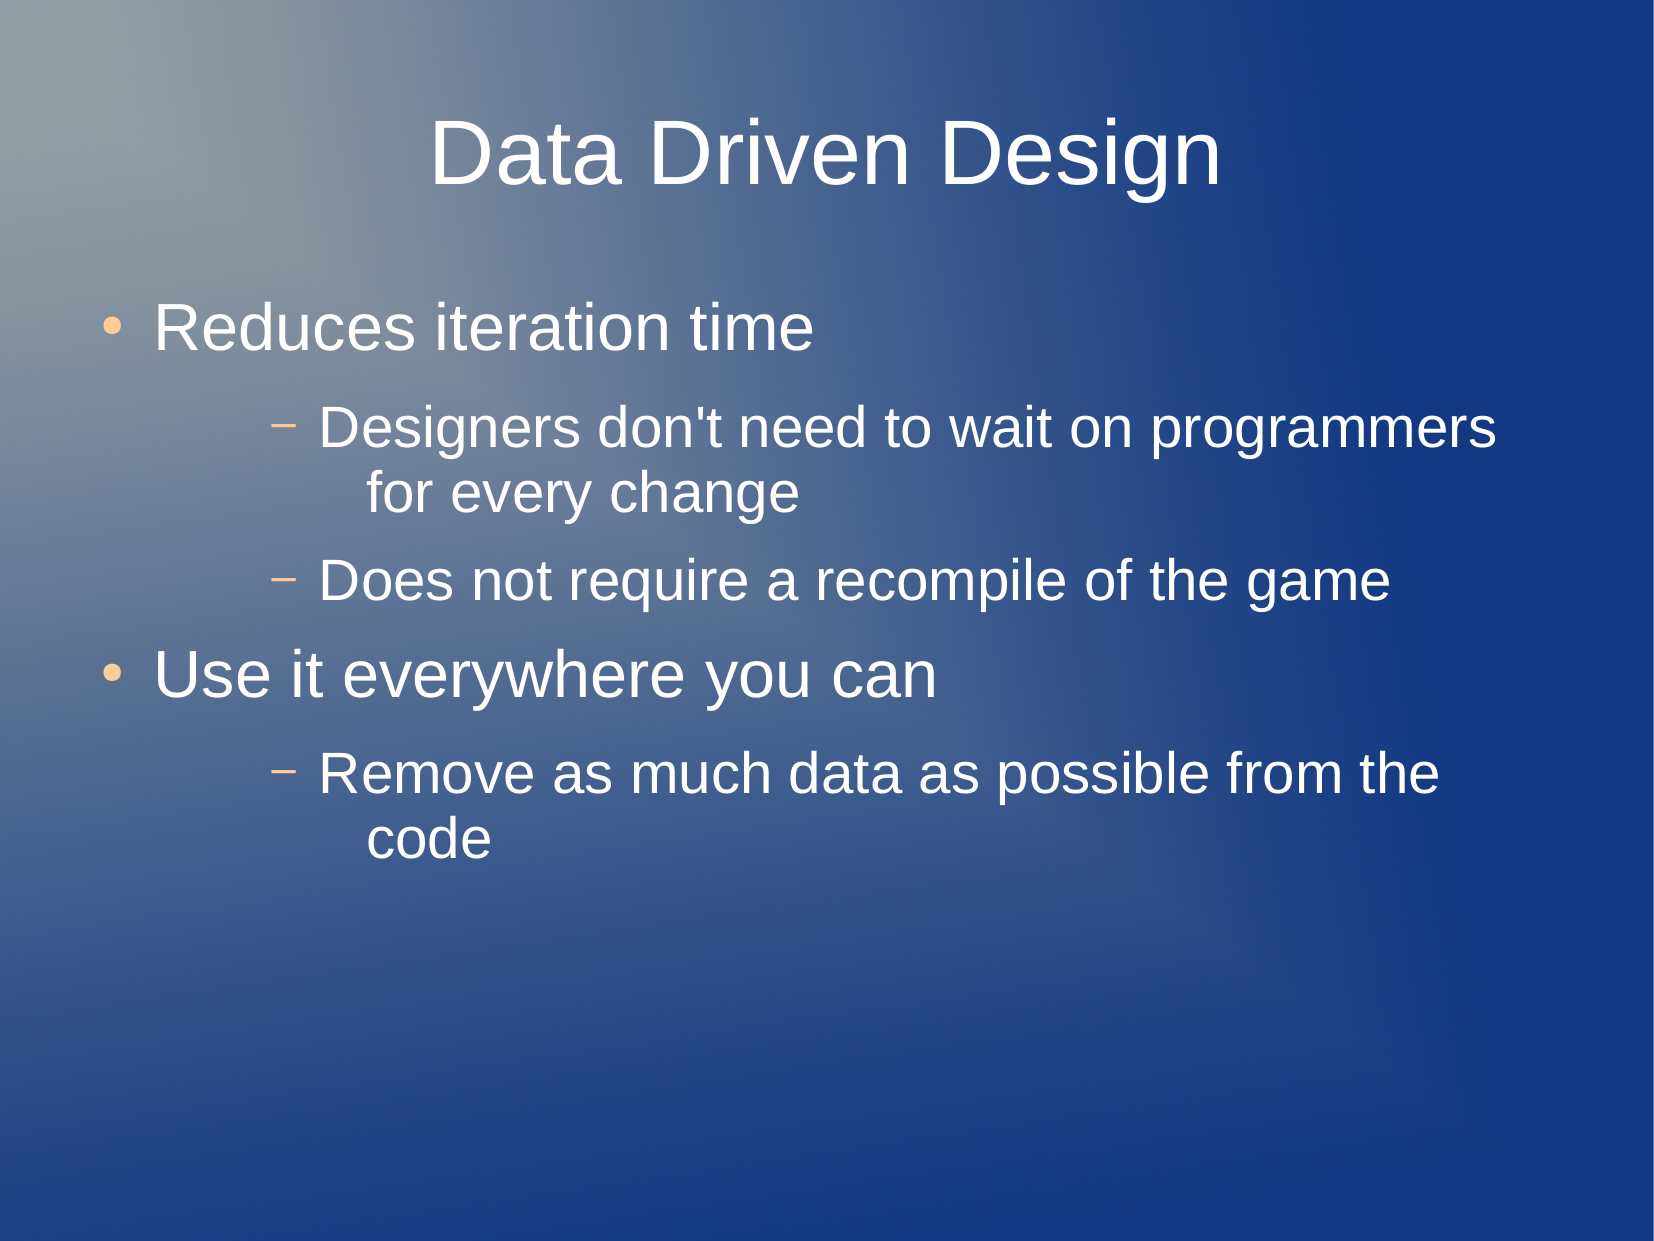

# Data Driven Design
Reduces iteration time
Designers don't need to wait on programmers for every change
Does not require a recompile of the game
Use it everywhere you can
Remove as much data as possible from the code